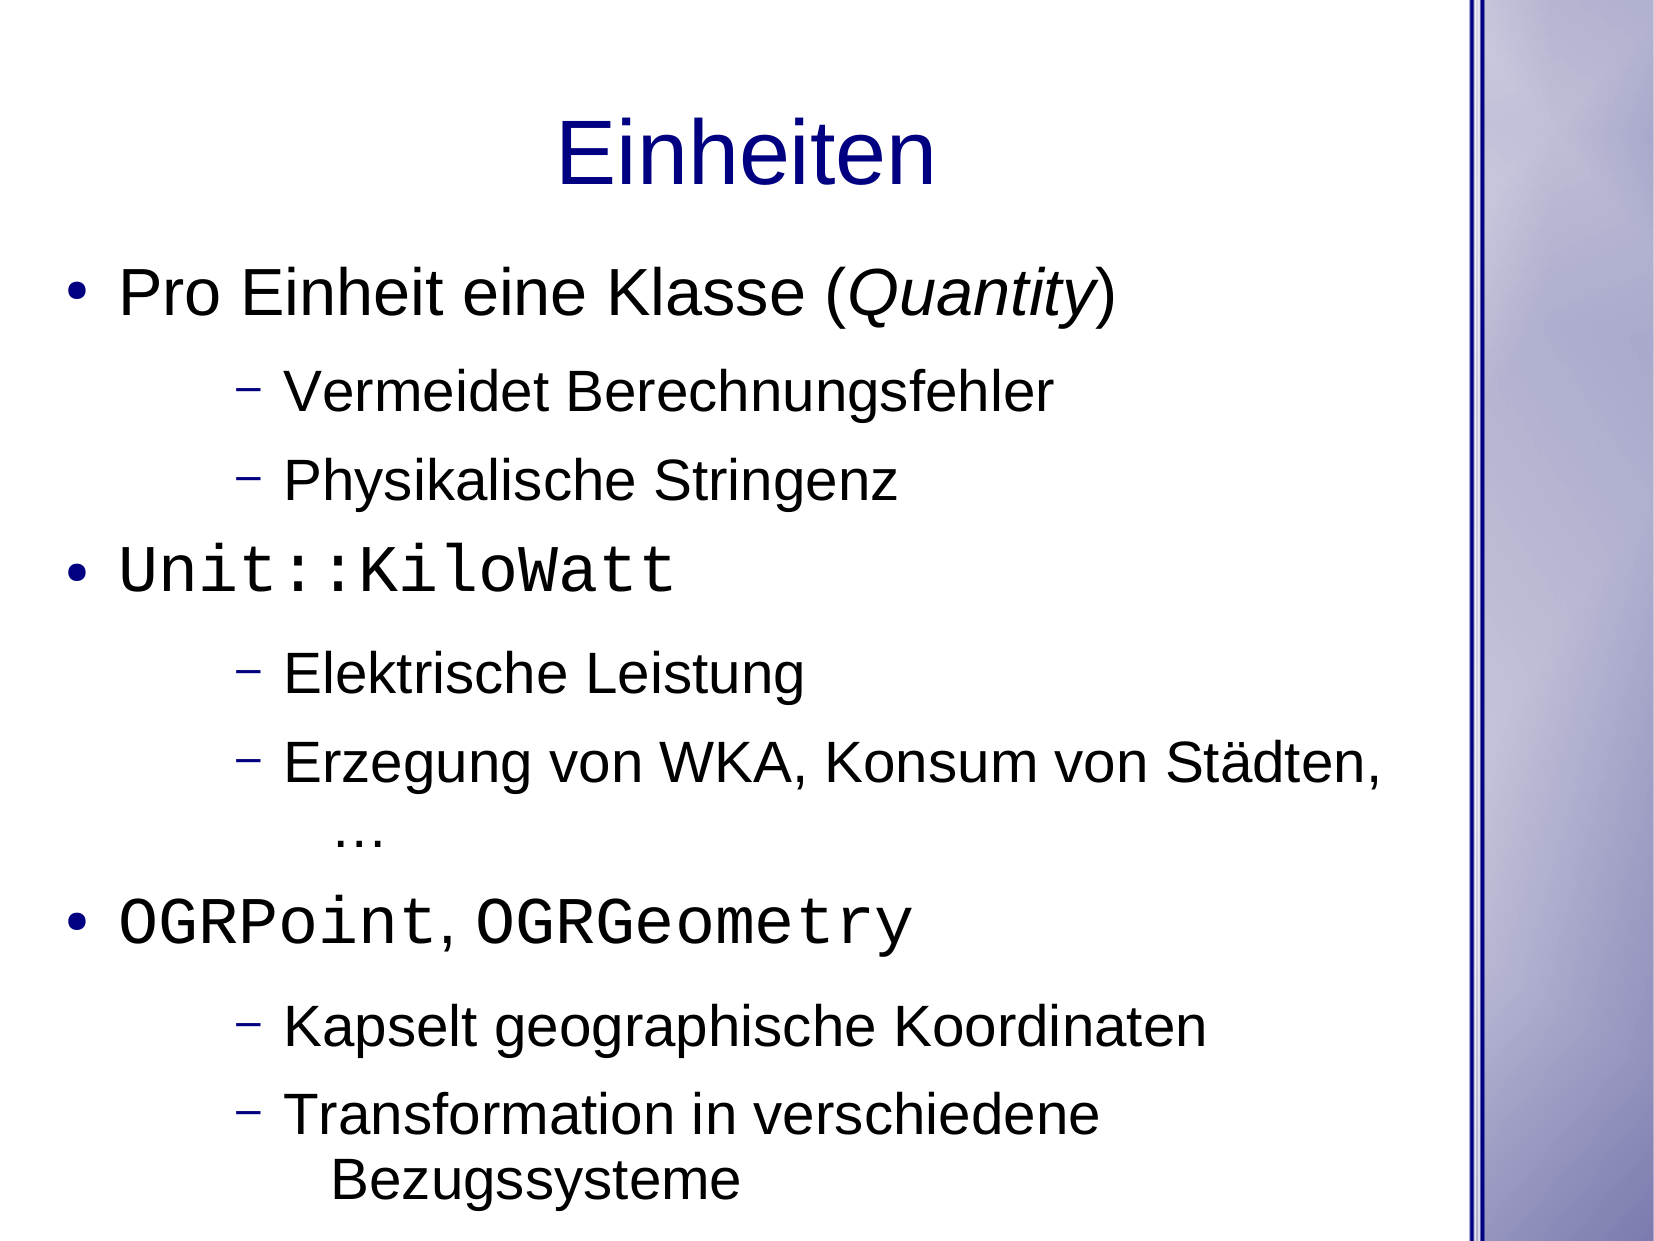

# Einheiten
Pro Einheit eine Klasse (Quantity)
Vermeidet Berechnungsfehler
Physikalische Stringenz
Unit::KiloWatt
Elektrische Leistung
Erzegung von WKA, Konsum von Städten, …
OGRPoint, OGRGeometry
Kapselt geographische Koordinaten
Transformation in verschiedene Bezugssysteme